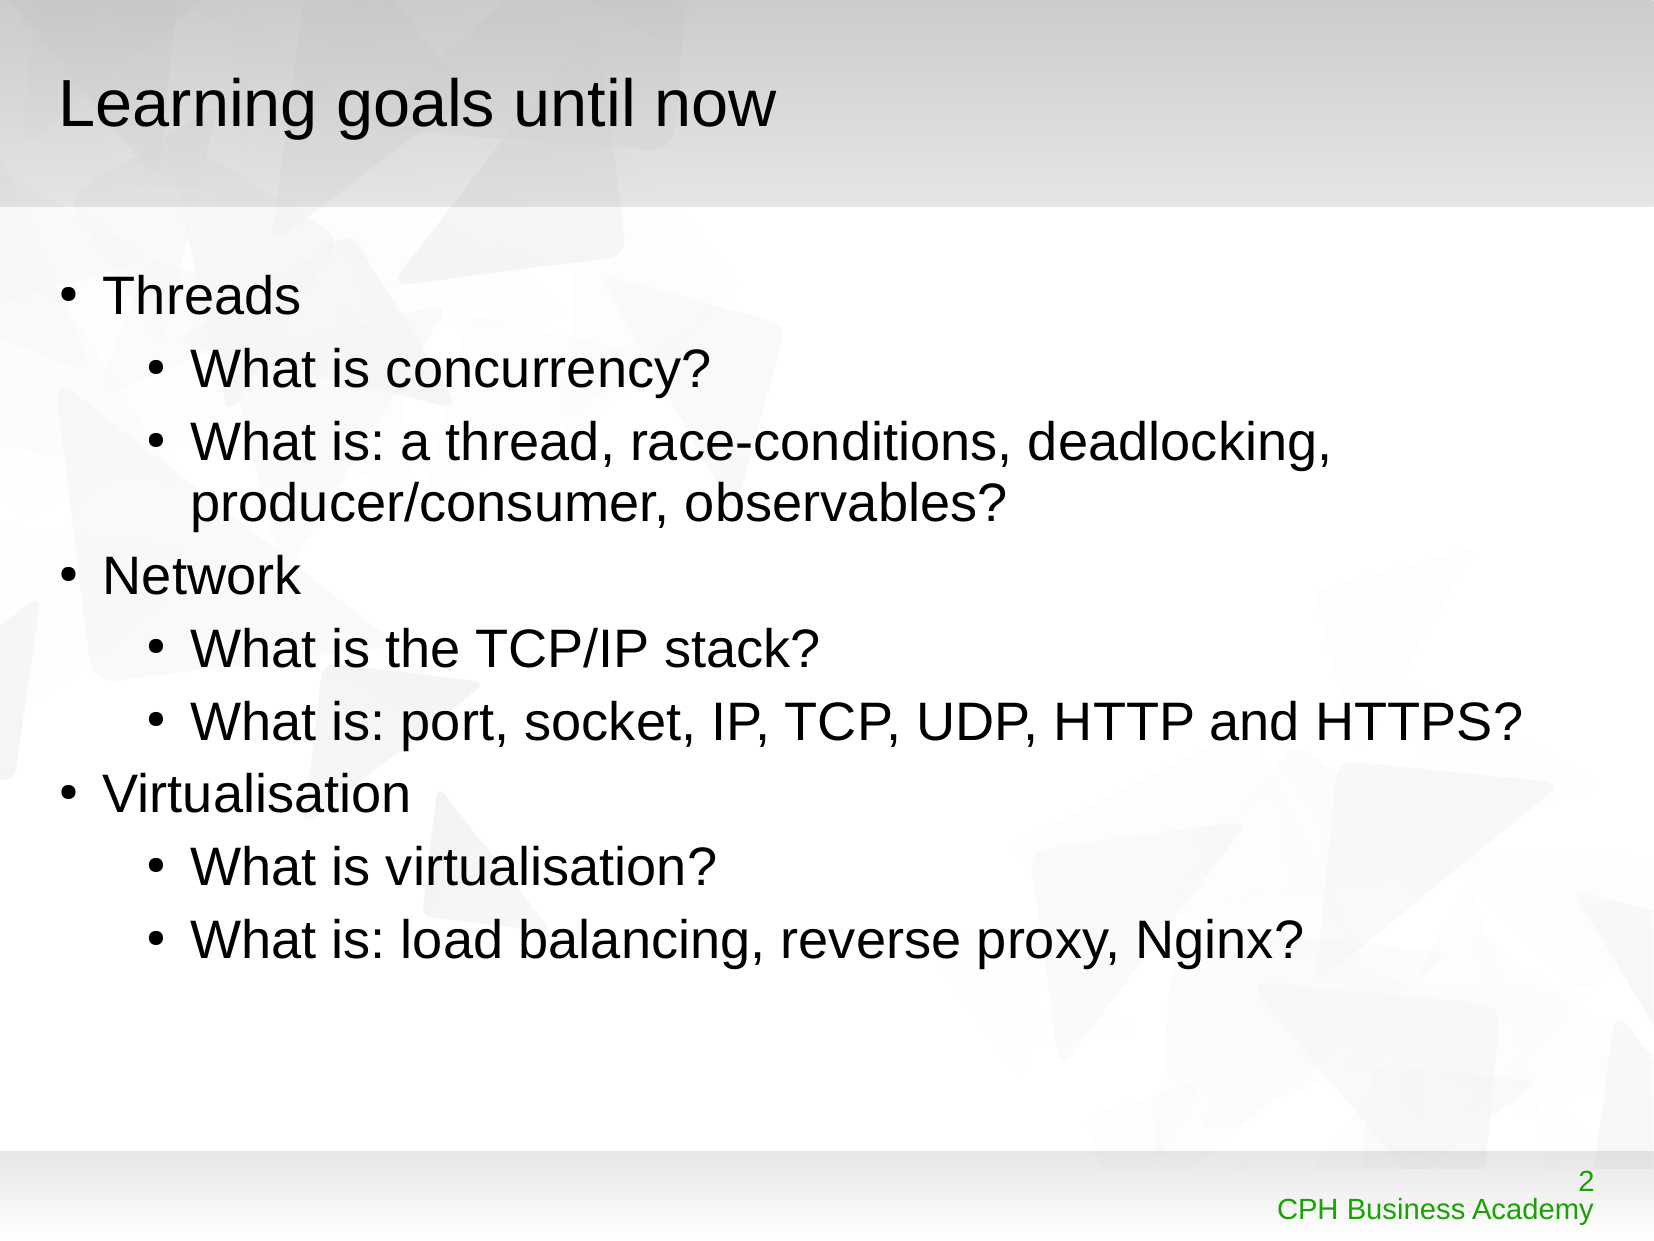

# Learning goals until now
Threads
What is concurrency?
What is: a thread, race-conditions, deadlocking, producer/consumer, observables?
Network
What is the TCP/IP stack?
What is: port, socket, IP, TCP, UDP, HTTP and HTTPS?
Virtualisation
What is virtualisation?
What is: load balancing, reverse proxy, Nginx?
2
CPH Business Academy